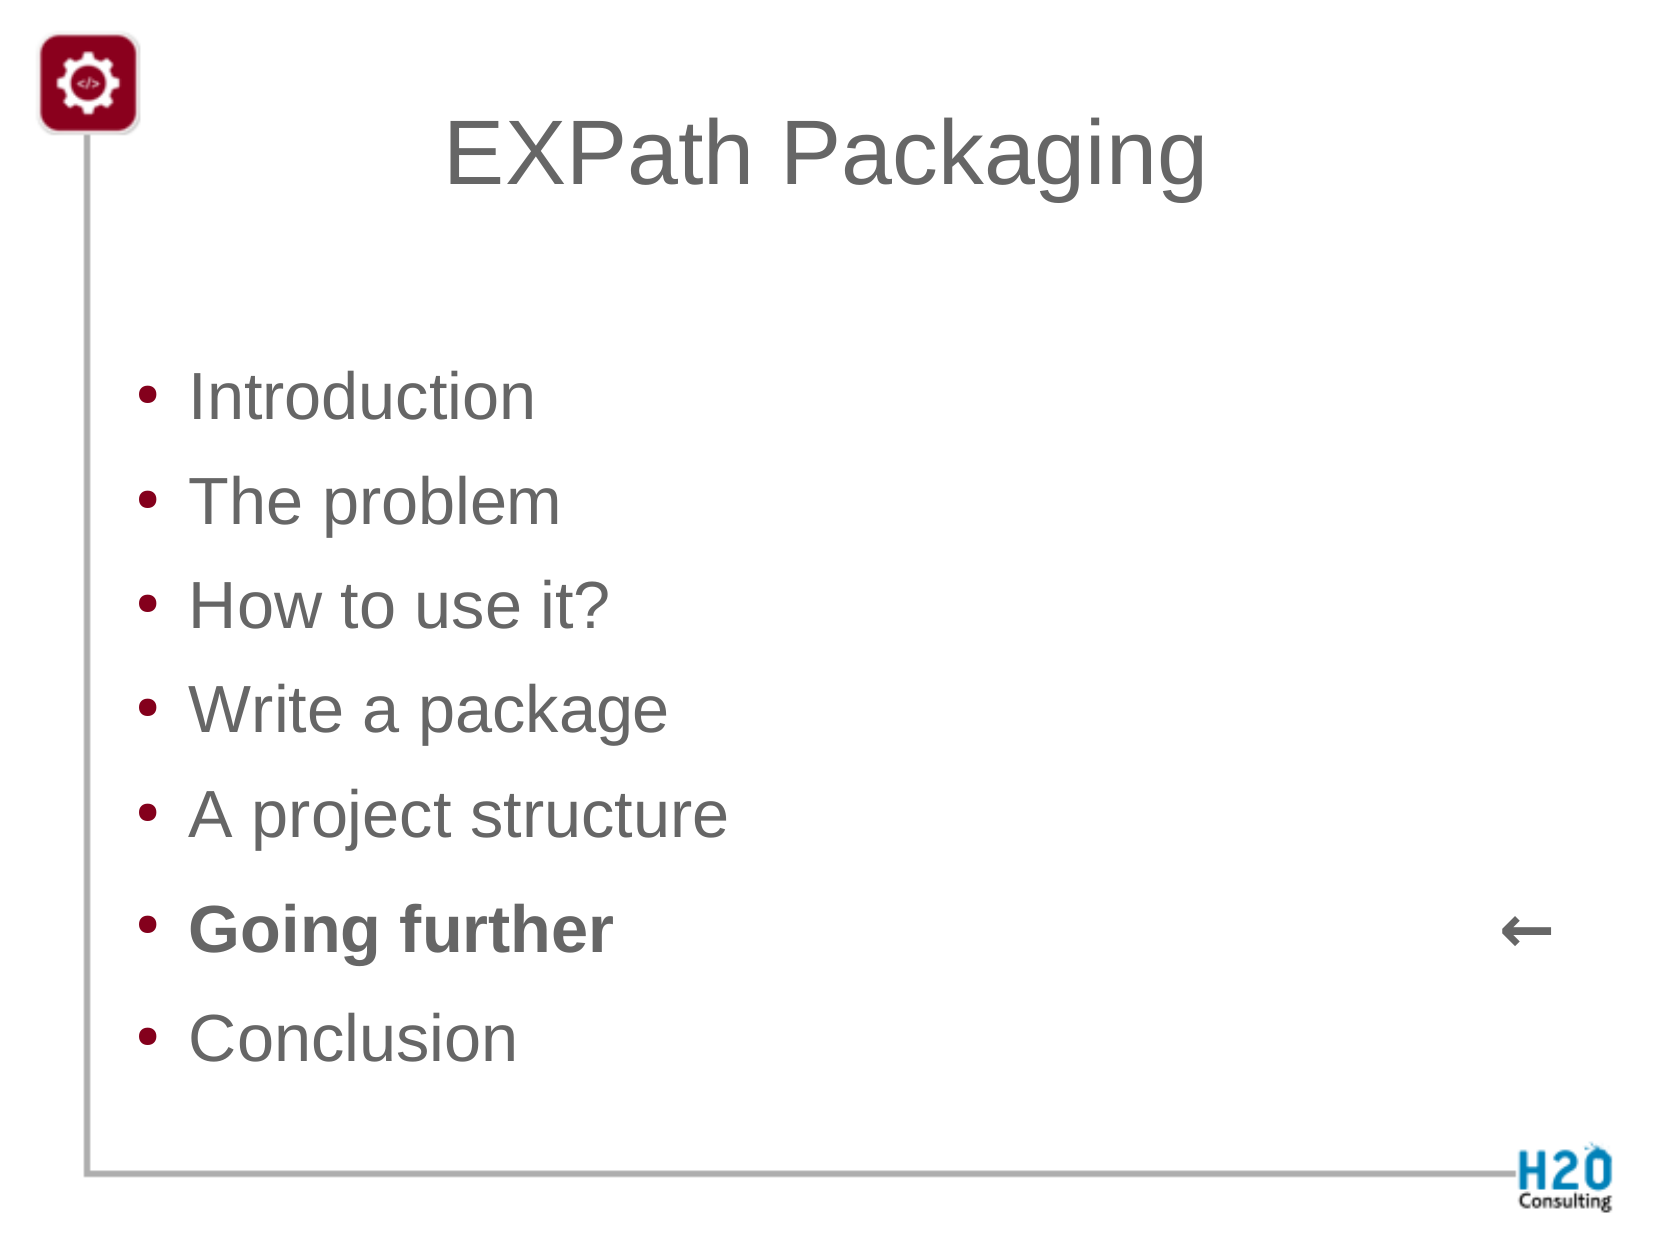

# EXPath Packaging
Introduction
The problem
How to use it?
Write a package
A project structure
Going further												 ←
Conclusion